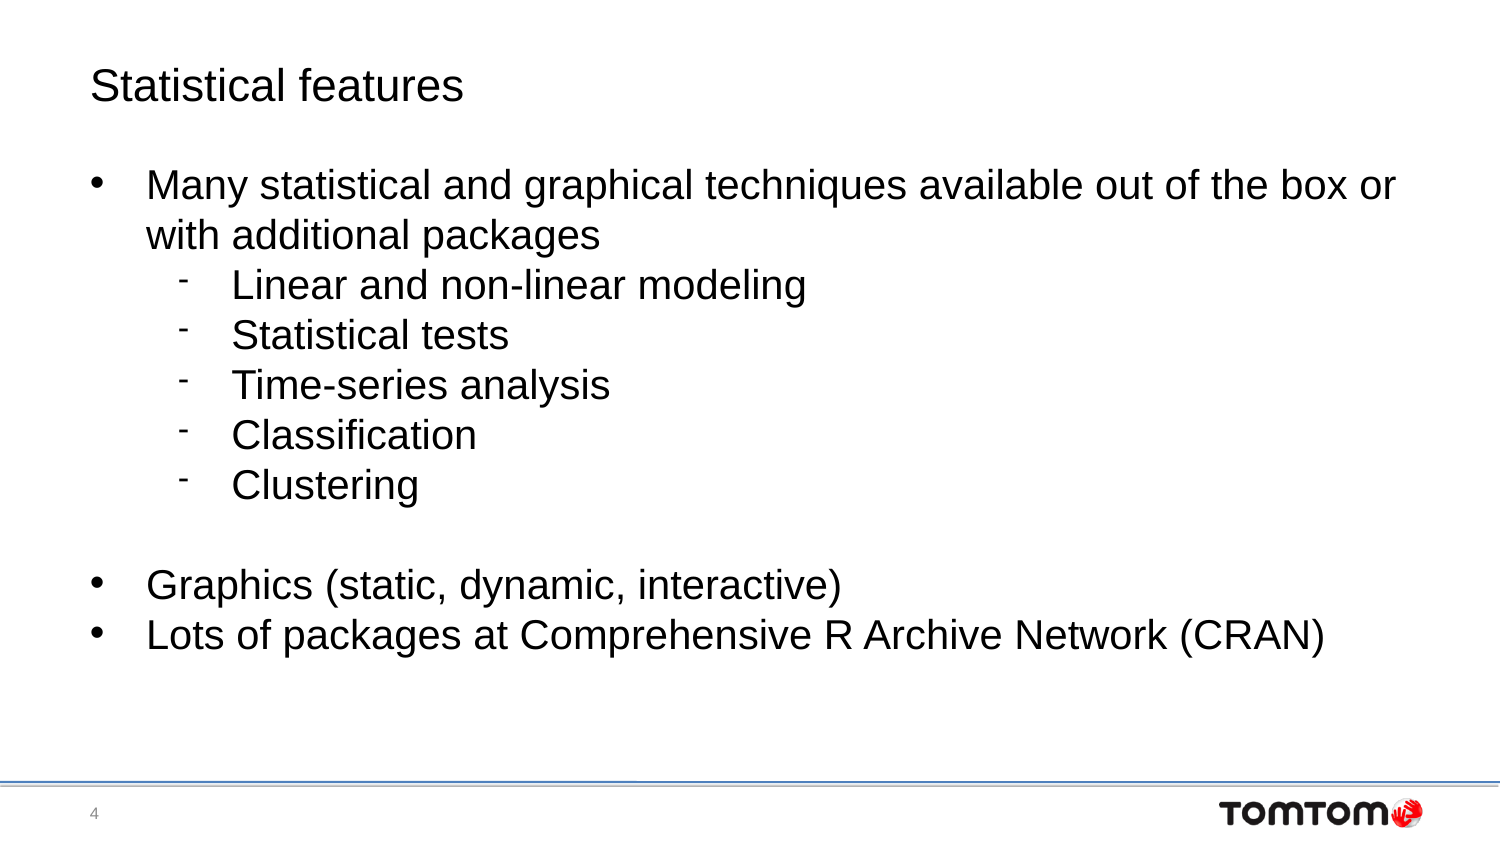

Statistical features
Many statistical and graphical techniques available out of the box or with additional packages
Linear and non-linear modeling
Statistical tests
Time-series analysis
Classification
Clustering
Graphics (static, dynamic, interactive)
Lots of packages at Comprehensive R Archive Network (CRAN)